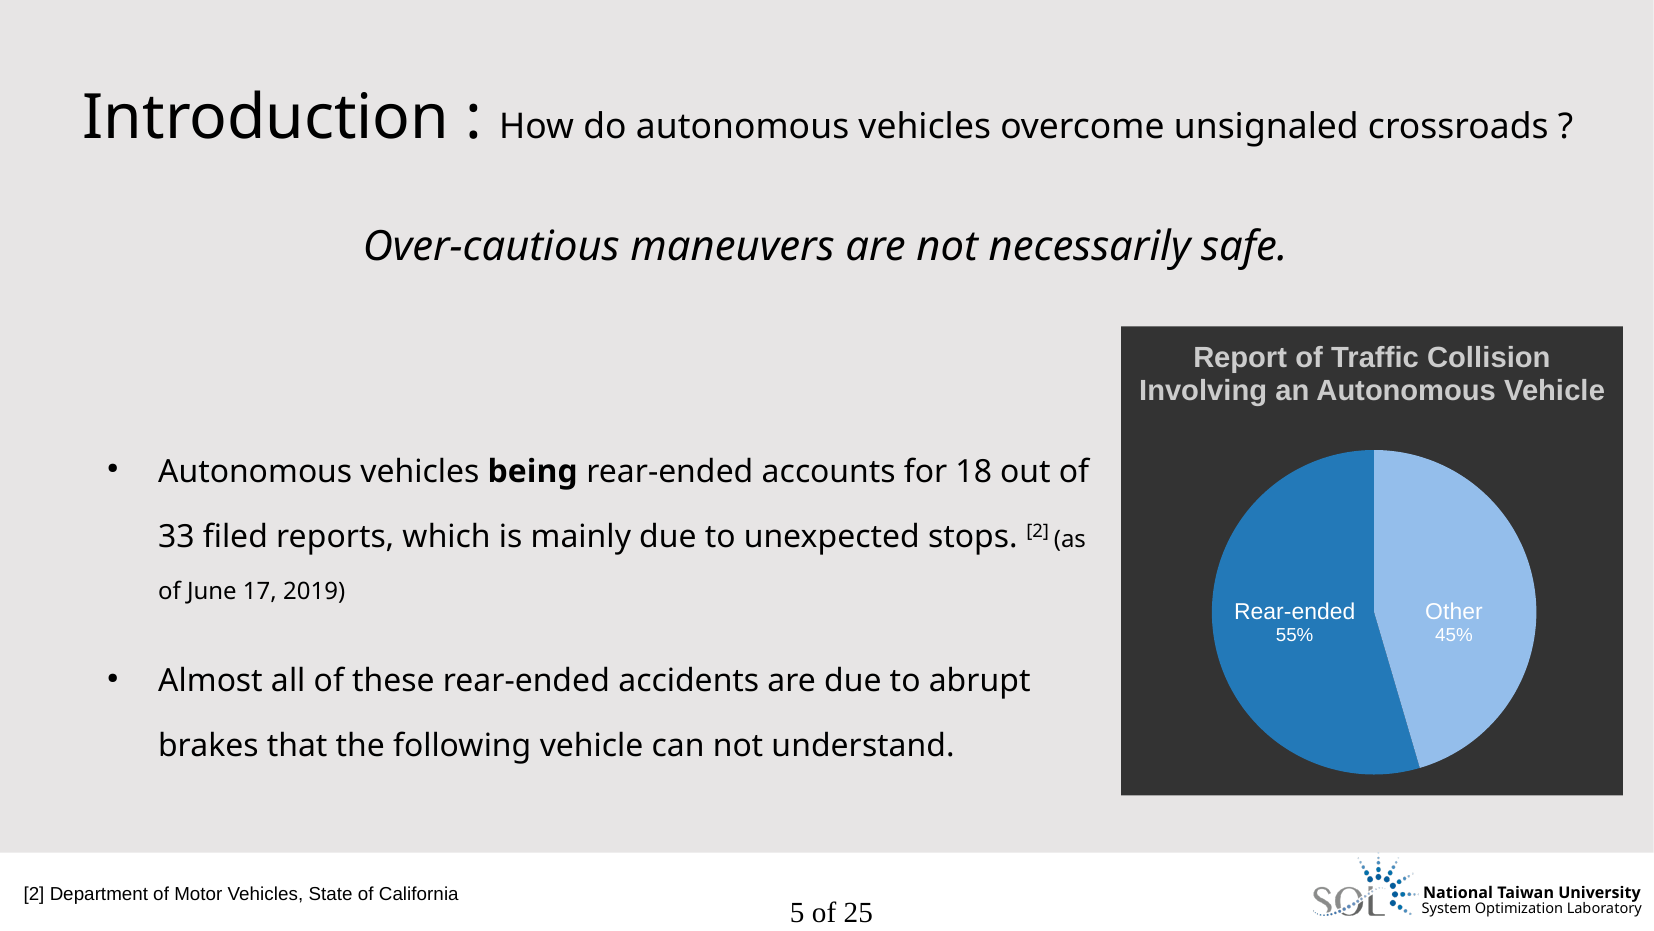

Introduction : How do autonomous vehicles overcome unsignaled crossroads ?
Over-cautious maneuvers are not necessarily safe.
Report of Traffic Collision Involving an Autonomous Vehicle
### Chart
| Category | Column 1 |
|---|---|
| rear-ended | 18.0 |
| others | 15.0 |Rear-ended
55%
Other
45%
# Autonomous vehicles being rear-ended accounts for 18 out of 33 filed reports, which is mainly due to unexpected stops. [2] (as of June 17, 2019)
Almost all of these rear-ended accidents are due to abrupt brakes that the following vehicle can not understand.
[2] Department of Motor Vehicles, State of California
5